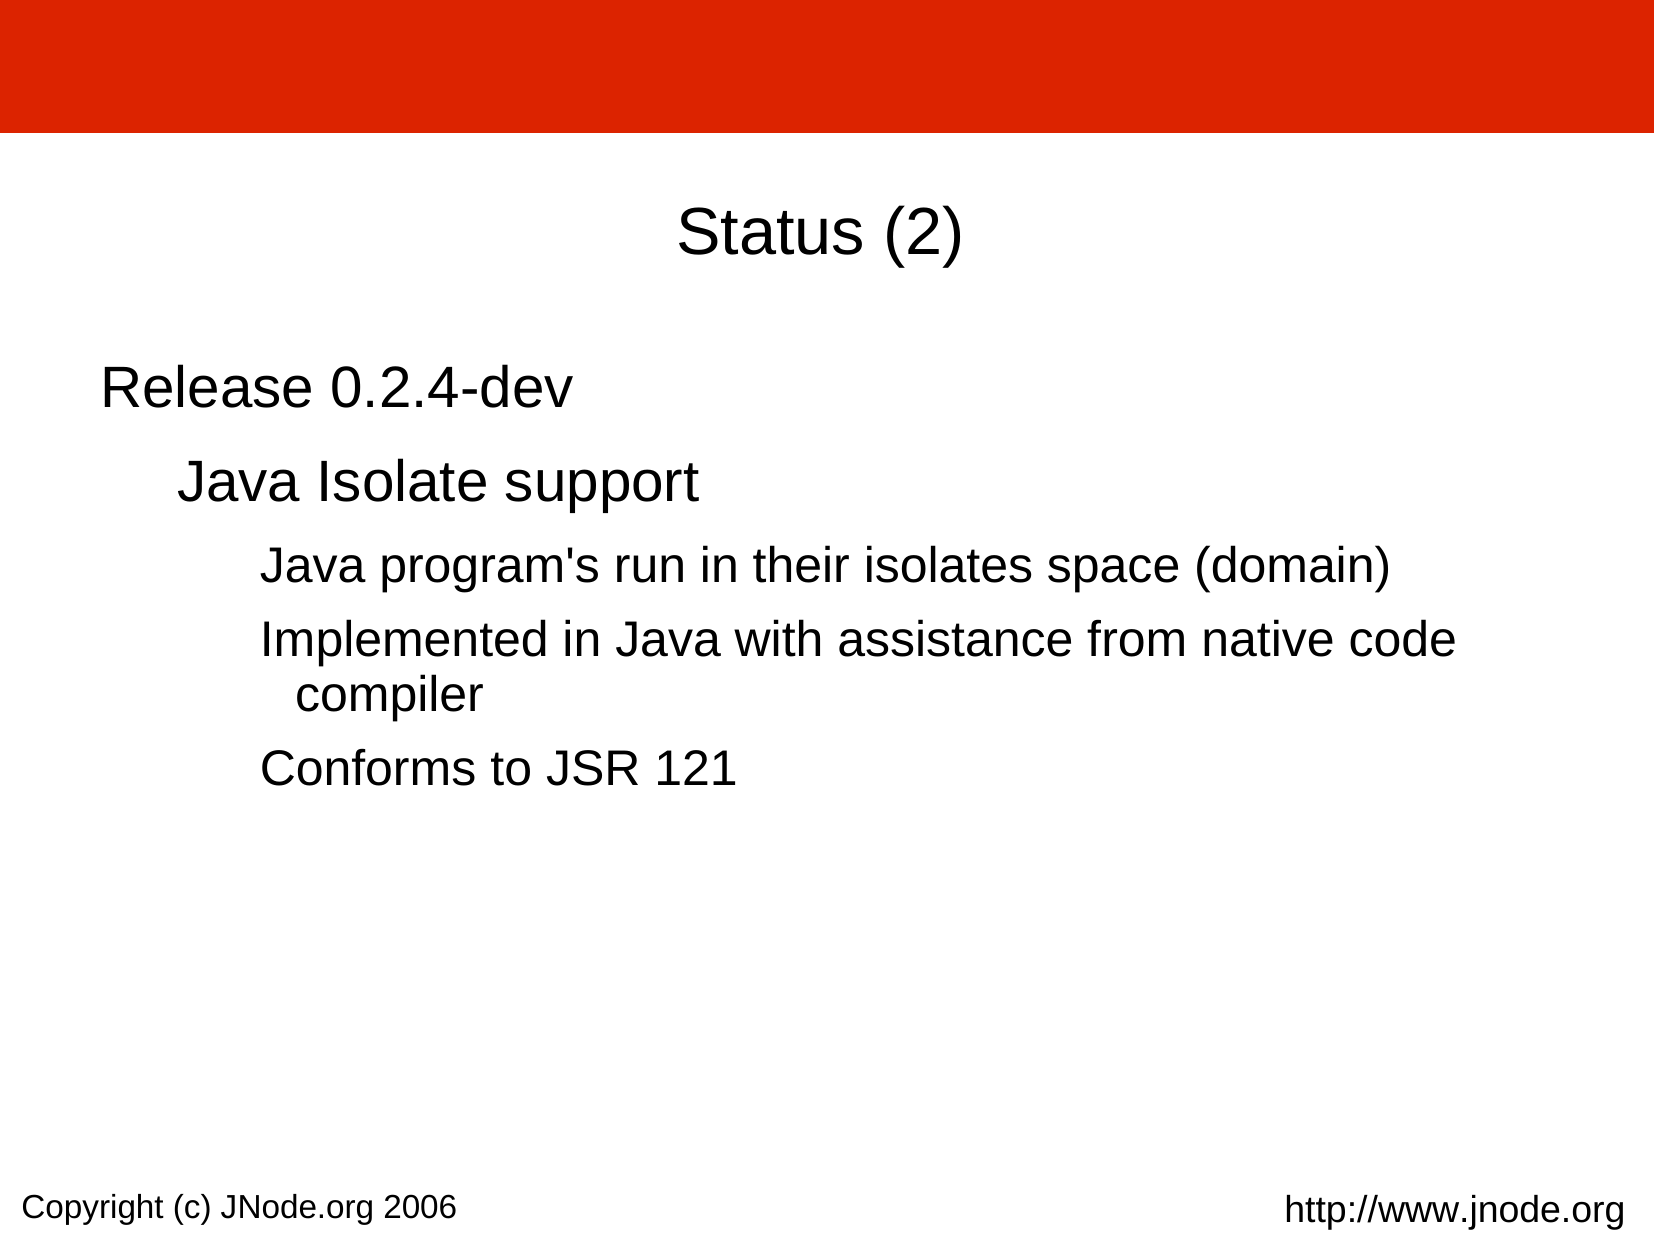

# Status (2)
Release 0.2.4-dev
Java Isolate support
Java program's run in their isolates space (domain)
Implemented in Java with assistance from native code compiler
Conforms to JSR 121